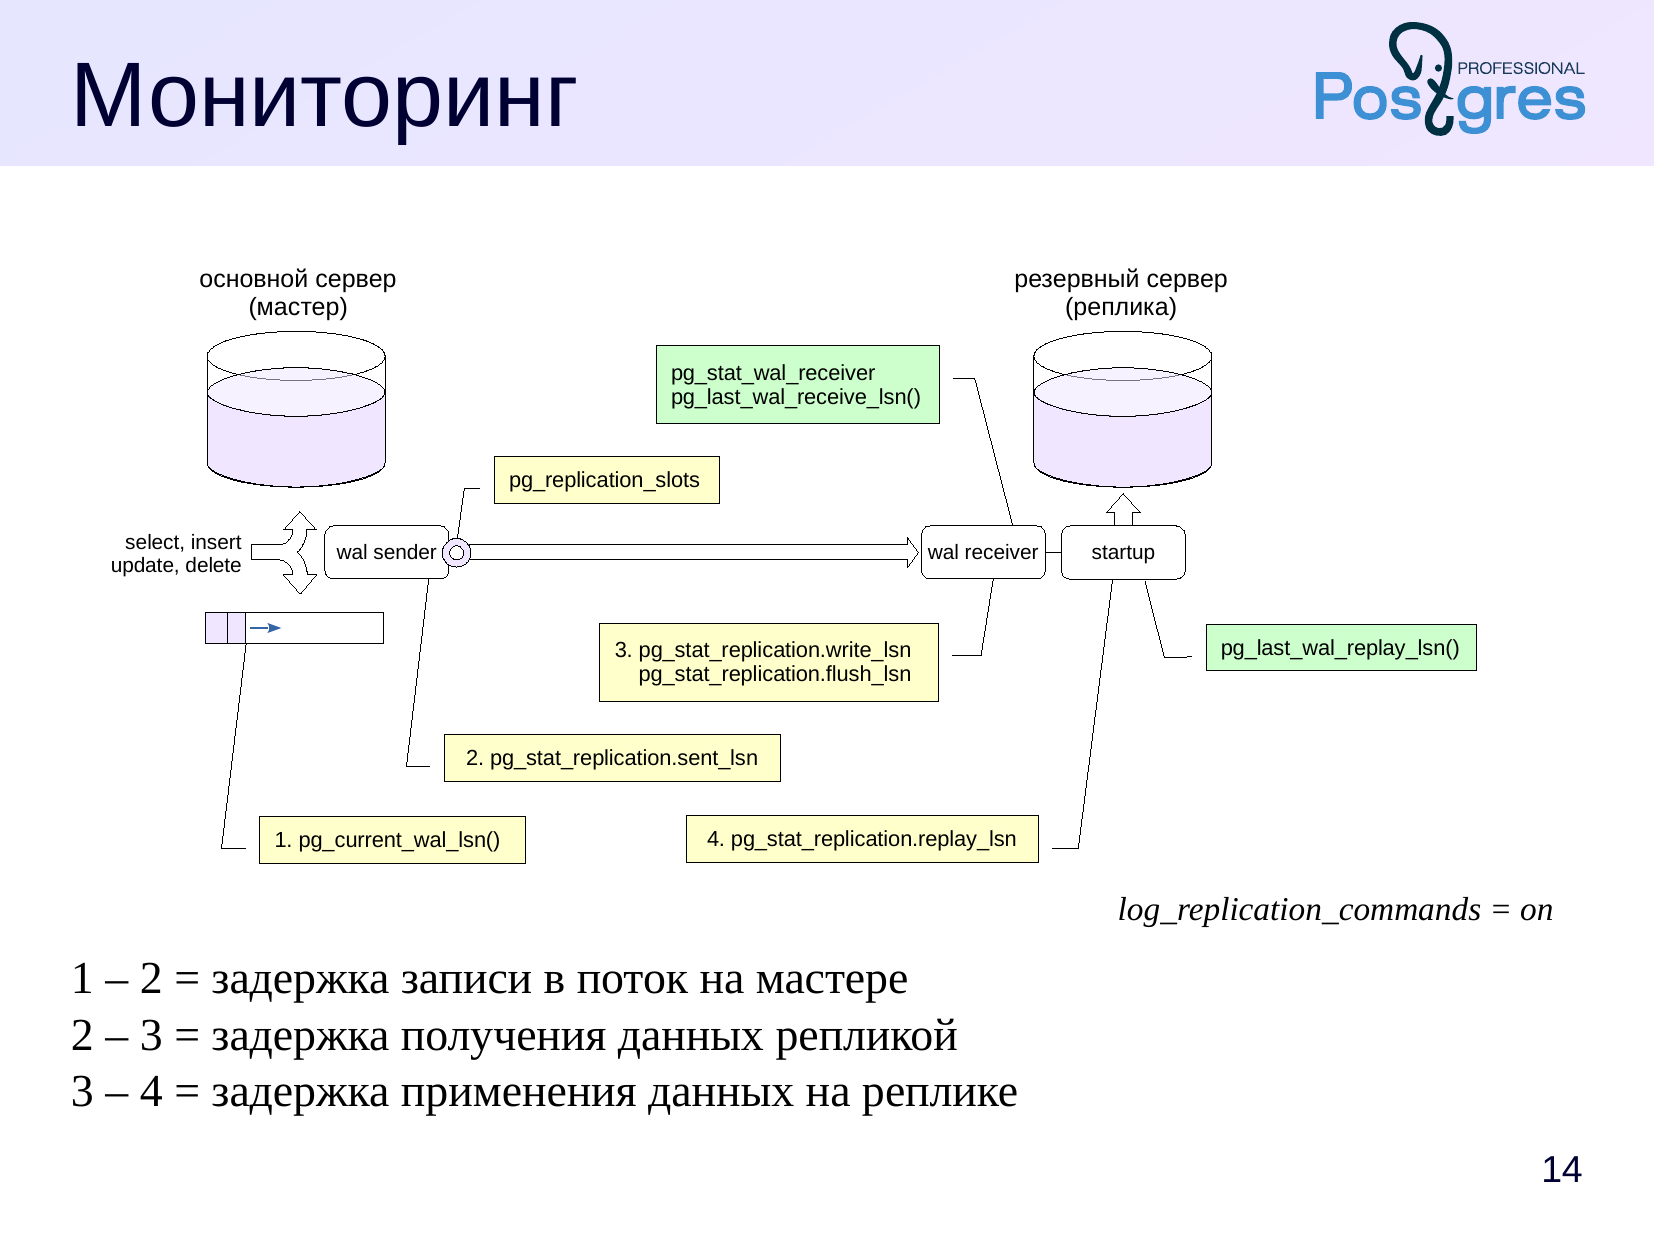

# Мониторинг
основной сервер
(мастер)
резервный сервер
(реплика)
1 – 2 = задержка записи в поток на мастере
2 – 3 = задержка получения данных репликой
3 – 4 = задержка применения данных на реплике
pg_stat_wal_receiver
pg_last_wal_receive_lsn()
pg_replication_slots
select, insert
update, delete
wal sender
wal receiver
startup
3. pg_stat_replication.write_lsn
3. pg_stat_replication.flush_lsn
pg_last_wal_replay_lsn()
2. pg_stat_replication.sent_lsn
4. pg_stat_replication.replay_lsn
1. pg_current_wal_lsn()
log_replication_commands = on